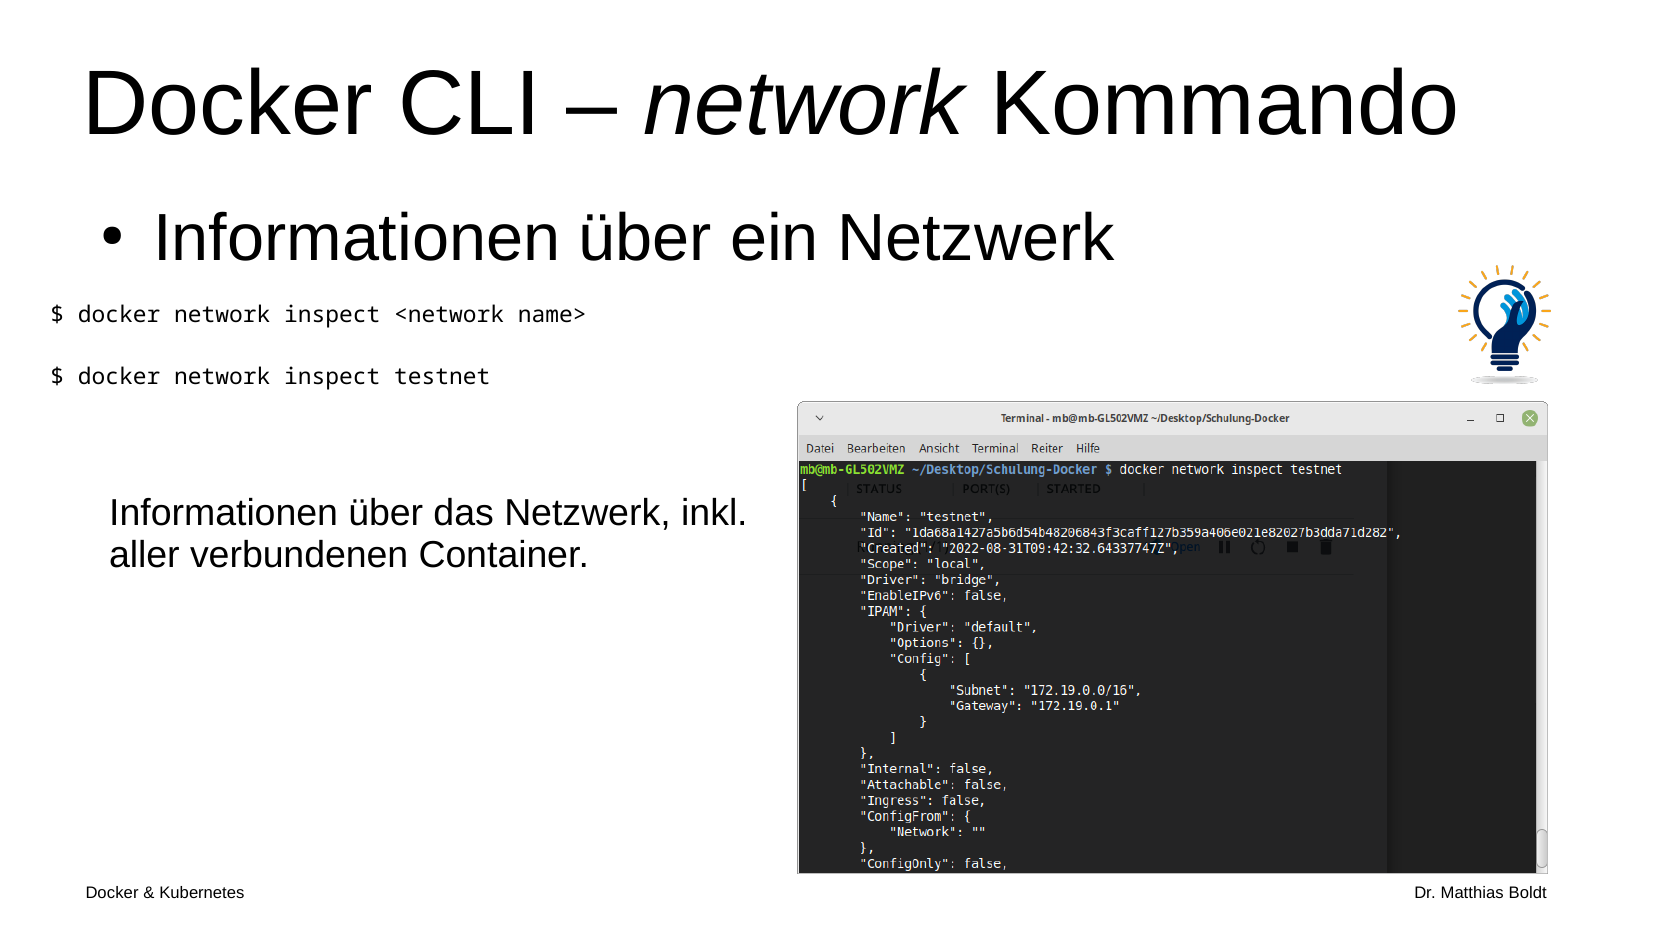

# Docker CLI – network Kommando
Informationen über ein Netzwerk
$ docker network inspect <network name>
$ docker network inspect testnet
Informationen über das Netzwerk, inkl. aller verbundenen Container.
Docker & Kubernetes																Dr. Matthias Boldt